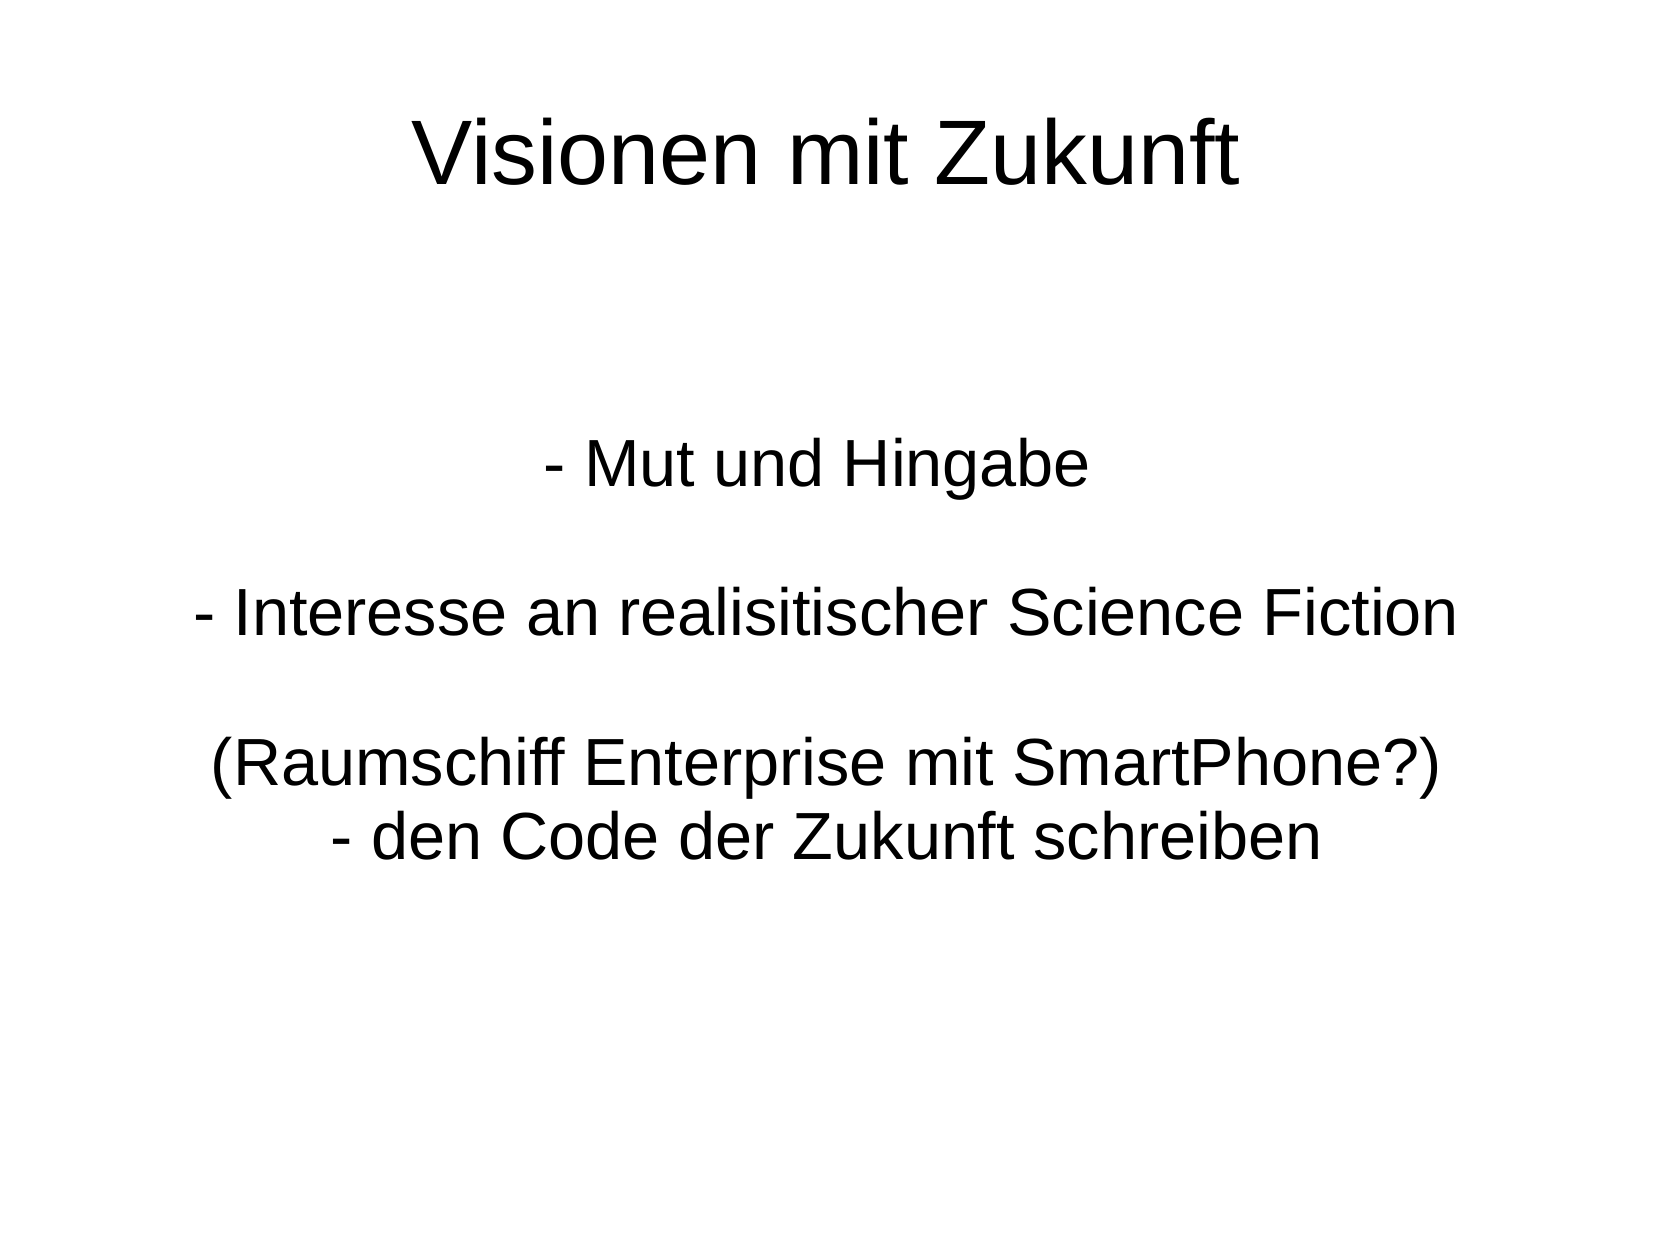

# Visionen mit Zukunft
- Mut und Hingabe
- Interesse an realisitischer Science Fiction
(Raumschiff Enterprise mit SmartPhone?)
- den Code der Zukunft schreiben